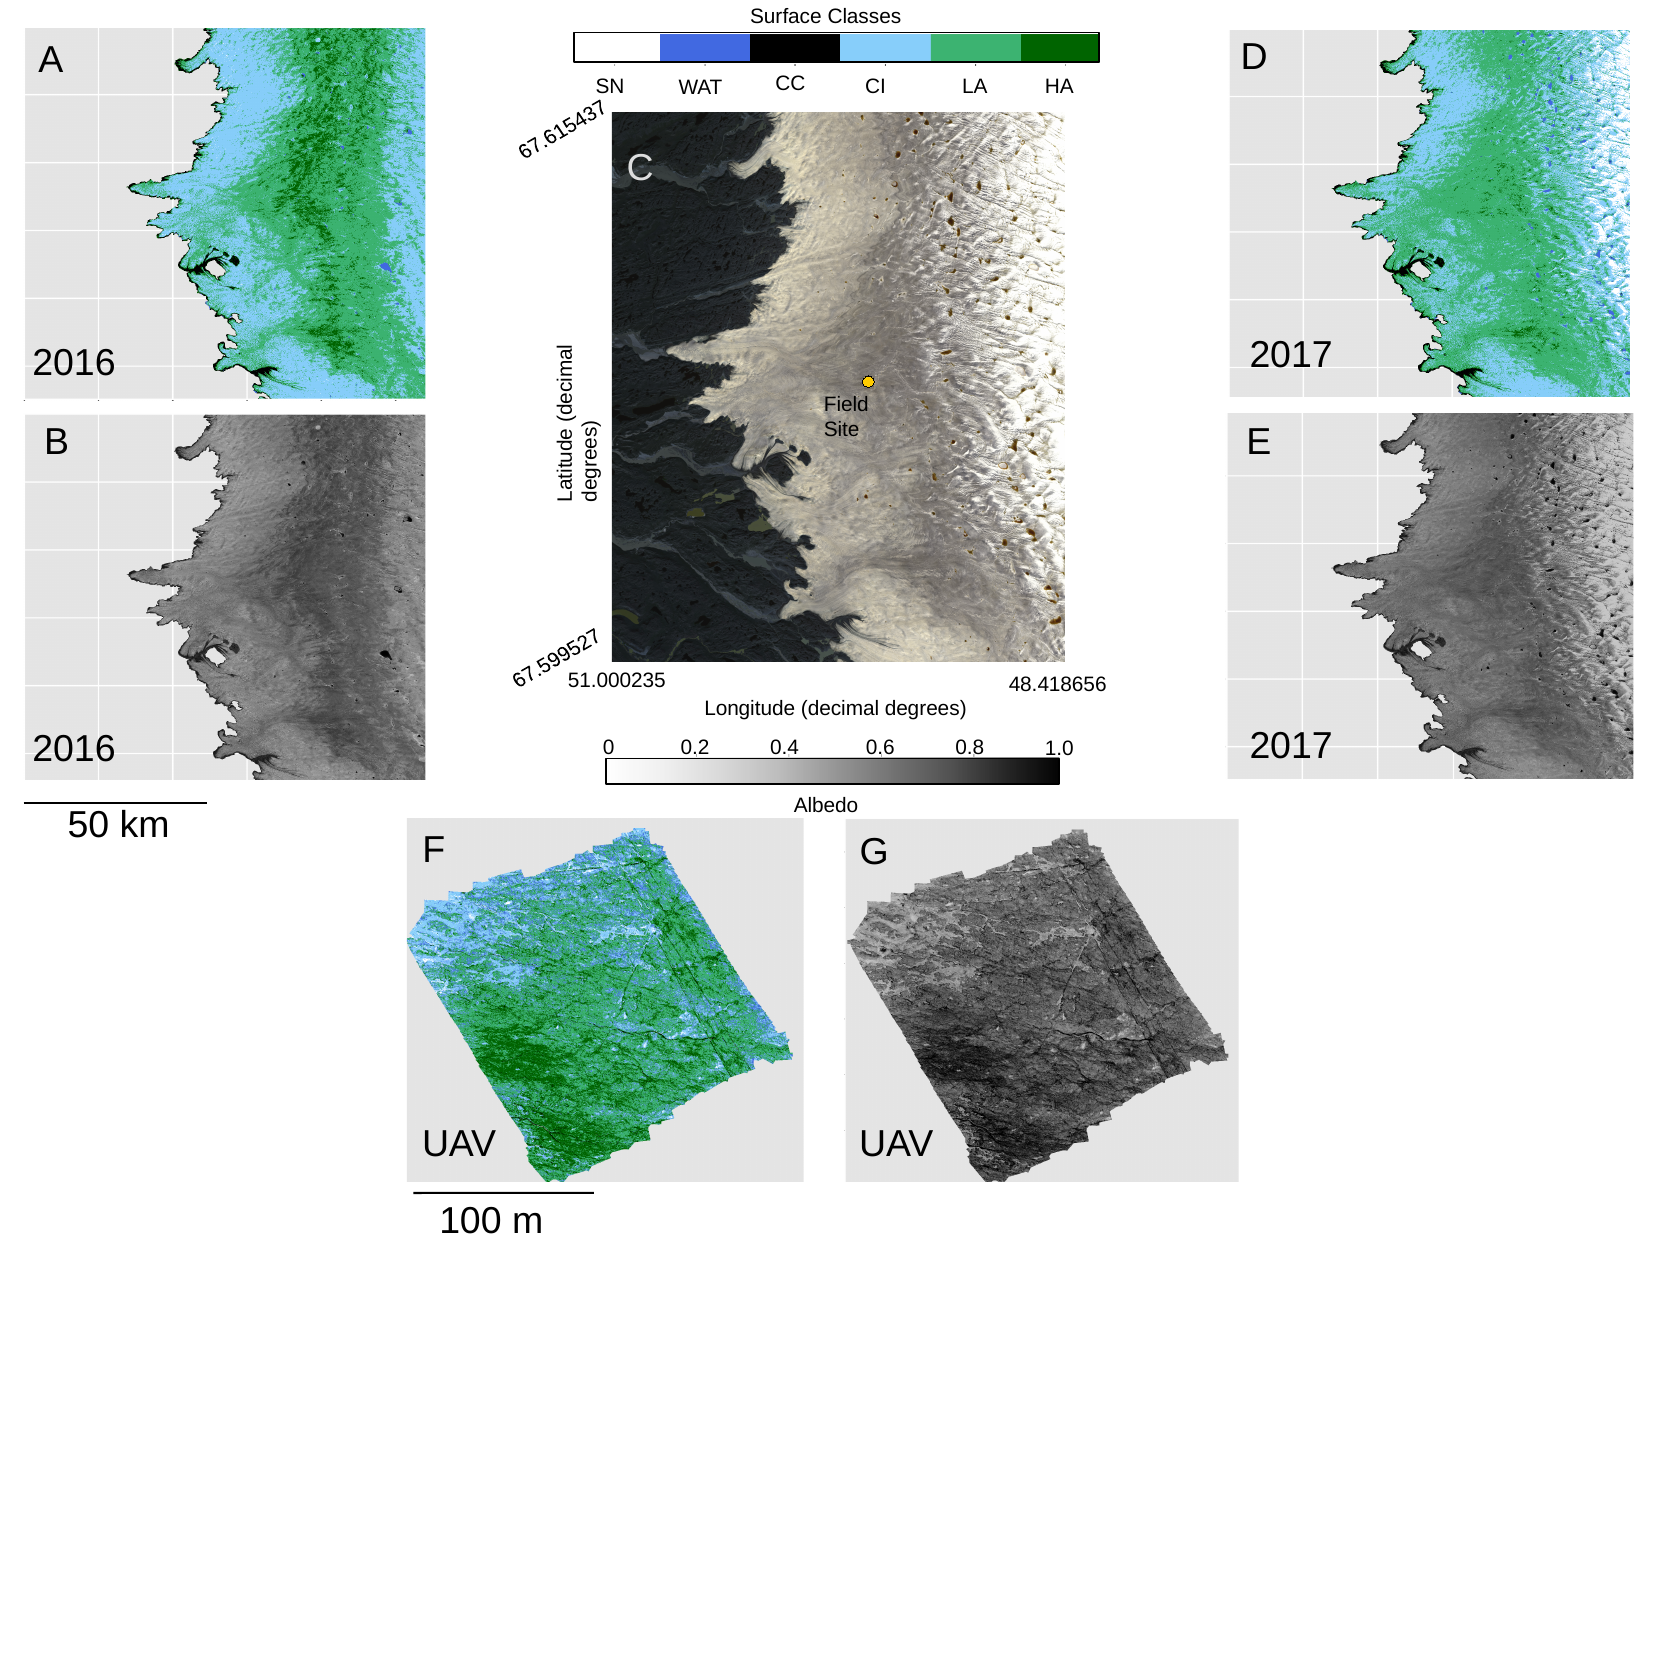

Surface Classes
D
A
CC
CI
SN
LA
HA
WAT
67.615437
C
2017
2016
Latitude (decimal degrees)
Field
Site
B
E
67.599527
51.000235
48.418656
Longitude (decimal degrees)
2017
2016
0
0.2
0.4
0.6
0.8
1.0
Albedo
50 km
F
G
UAV
UAV
100 m